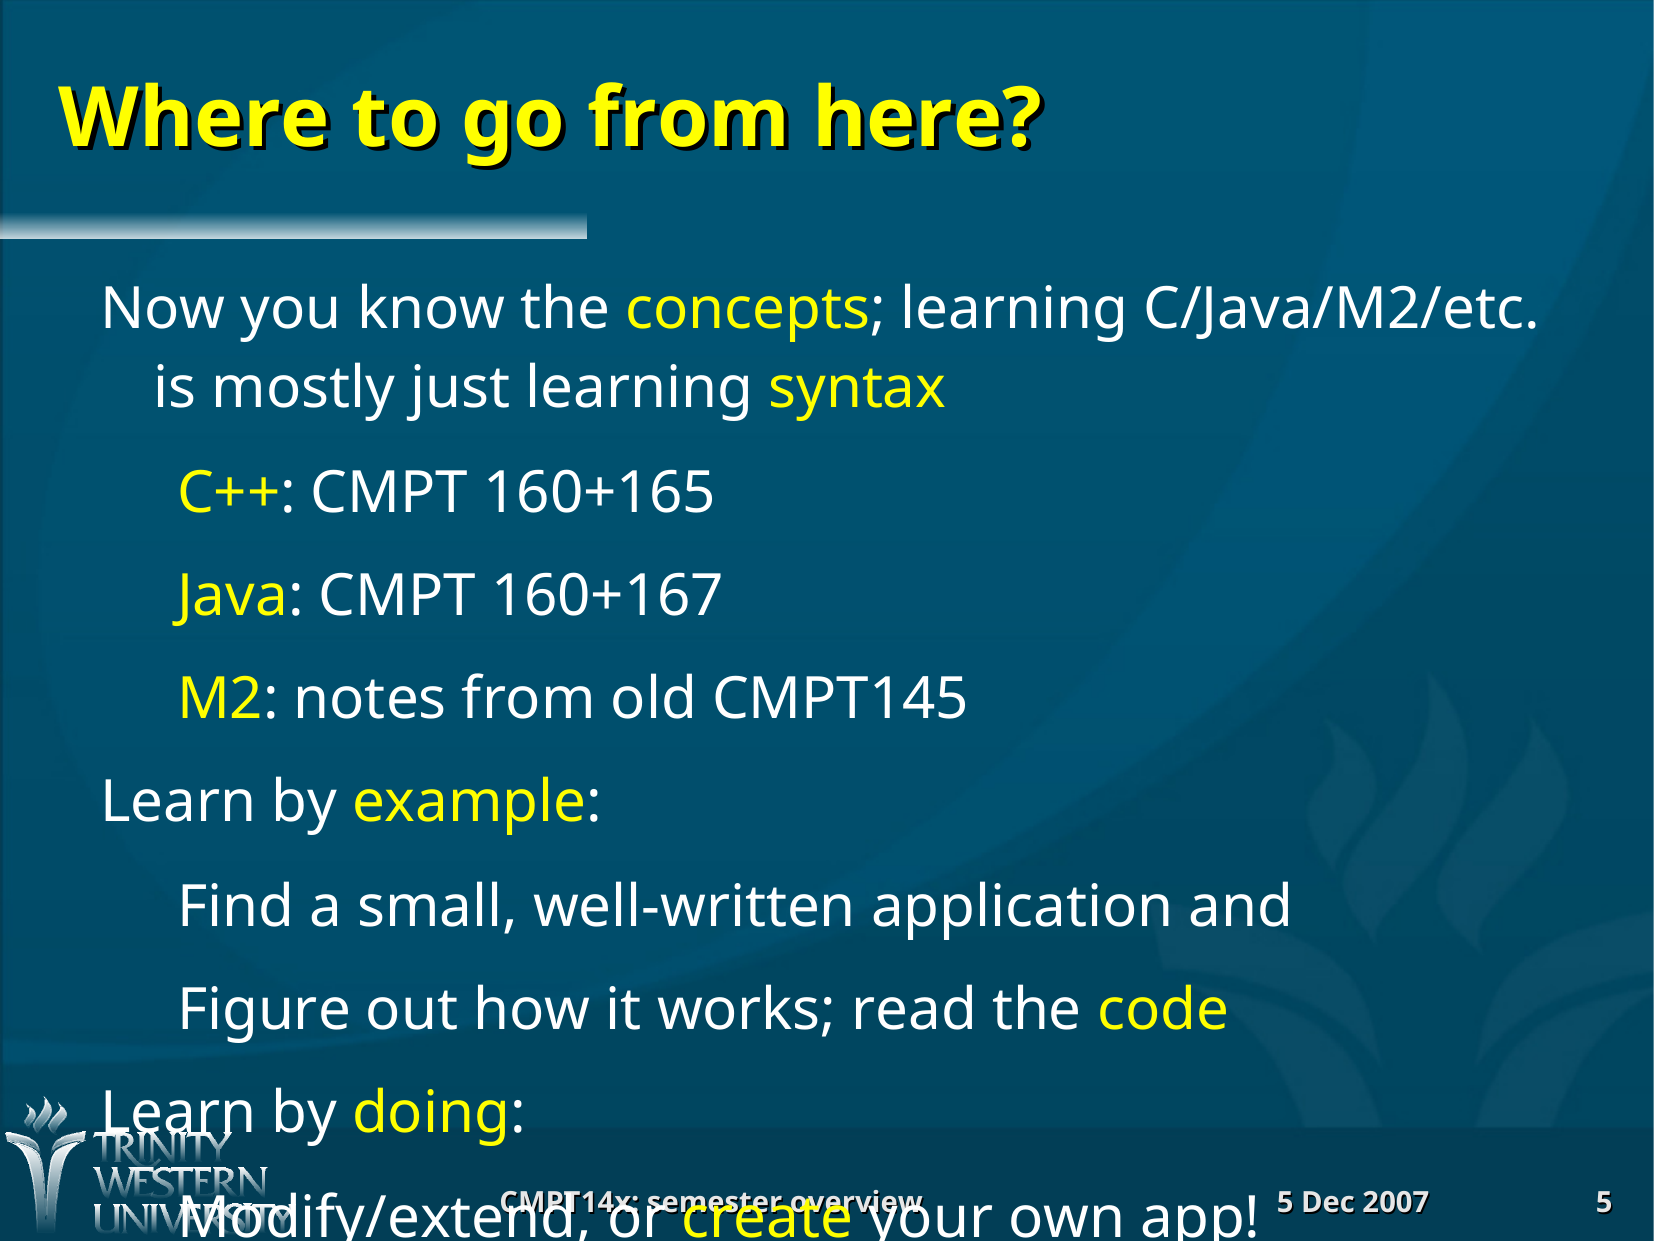

# Where to go from here?
Now you know the concepts; learning C/Java/M2/etc. is mostly just learning syntax
C++: CMPT 160+165
Java: CMPT 160+167
M2: notes from old CMPT145
Learn by example:
Find a small, well-written application and
Figure out how it works; read the code
Learn by doing:
Modify/extend, or create your own app!
CMPT14x: semester overview
5 Dec 2007
5